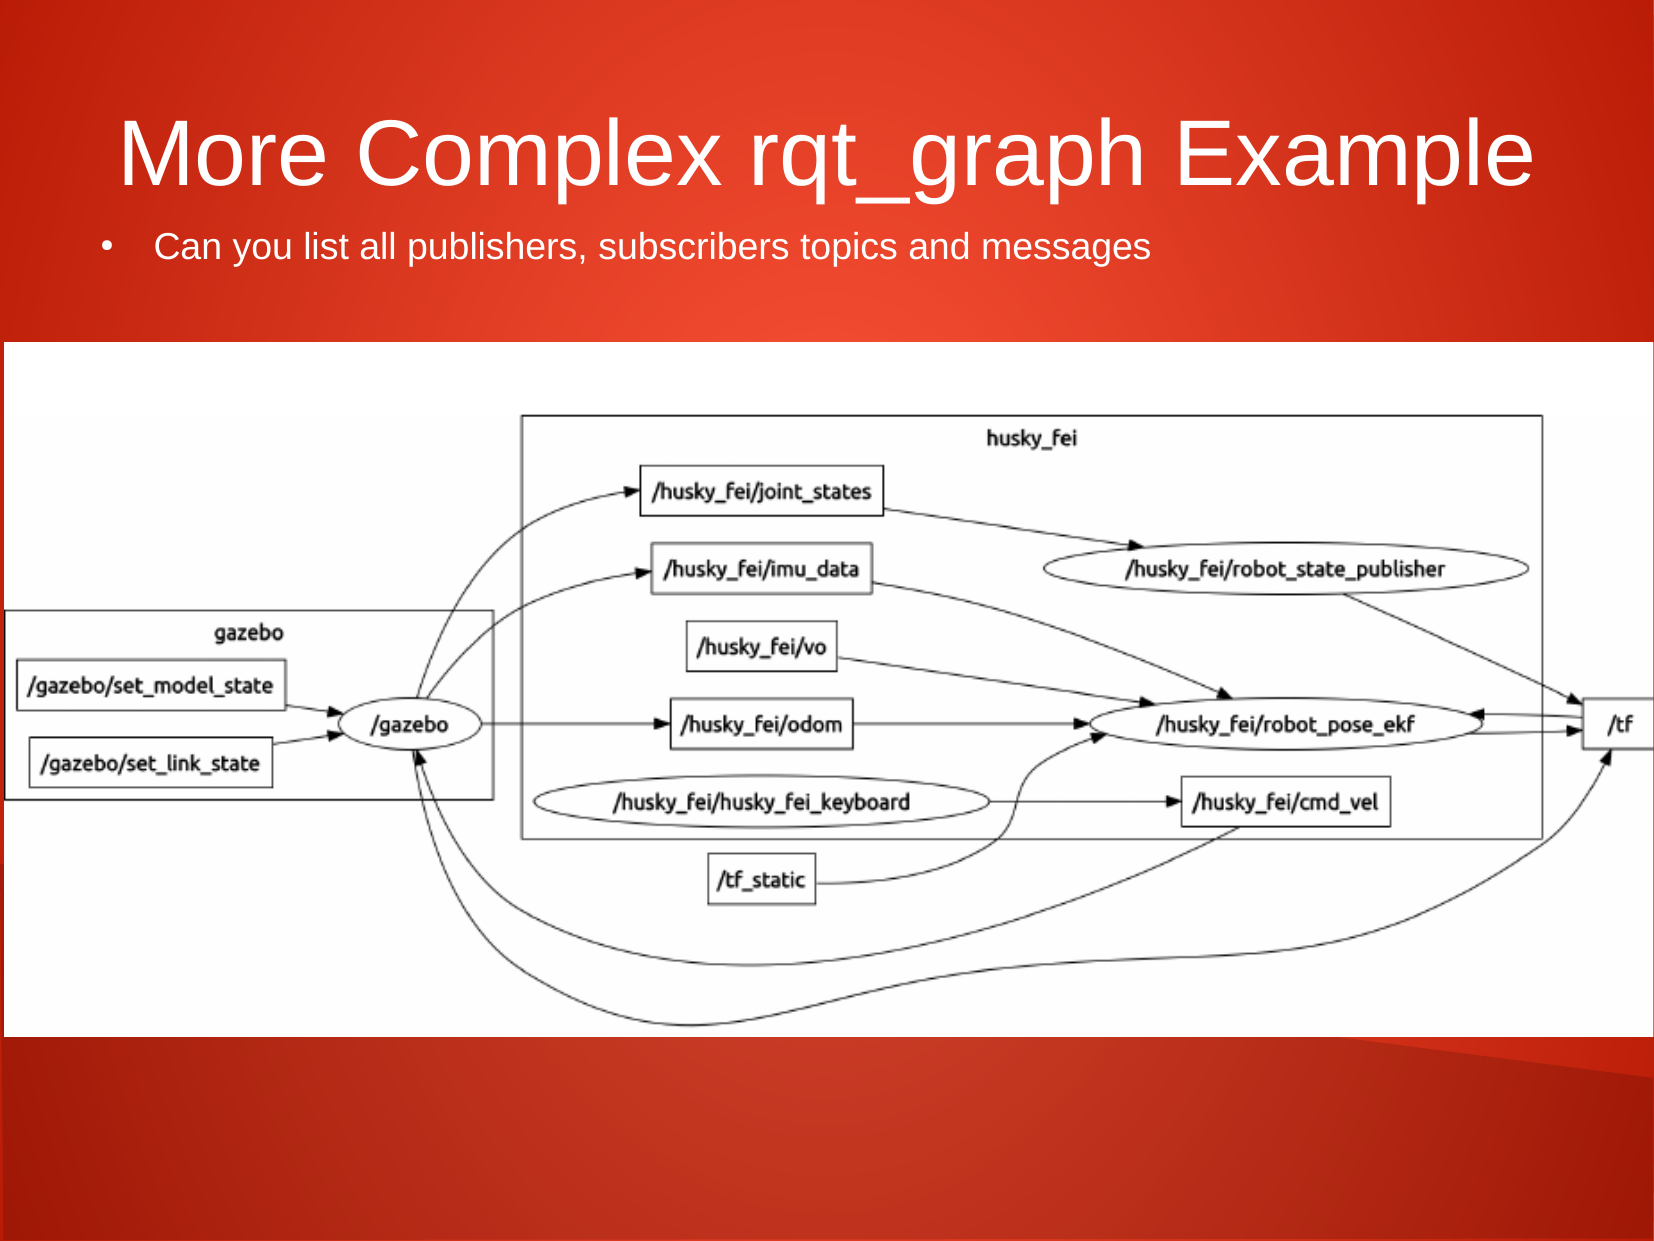

# More Complex rqt_graph Example
Can you list all publishers, subscribers topics and messages